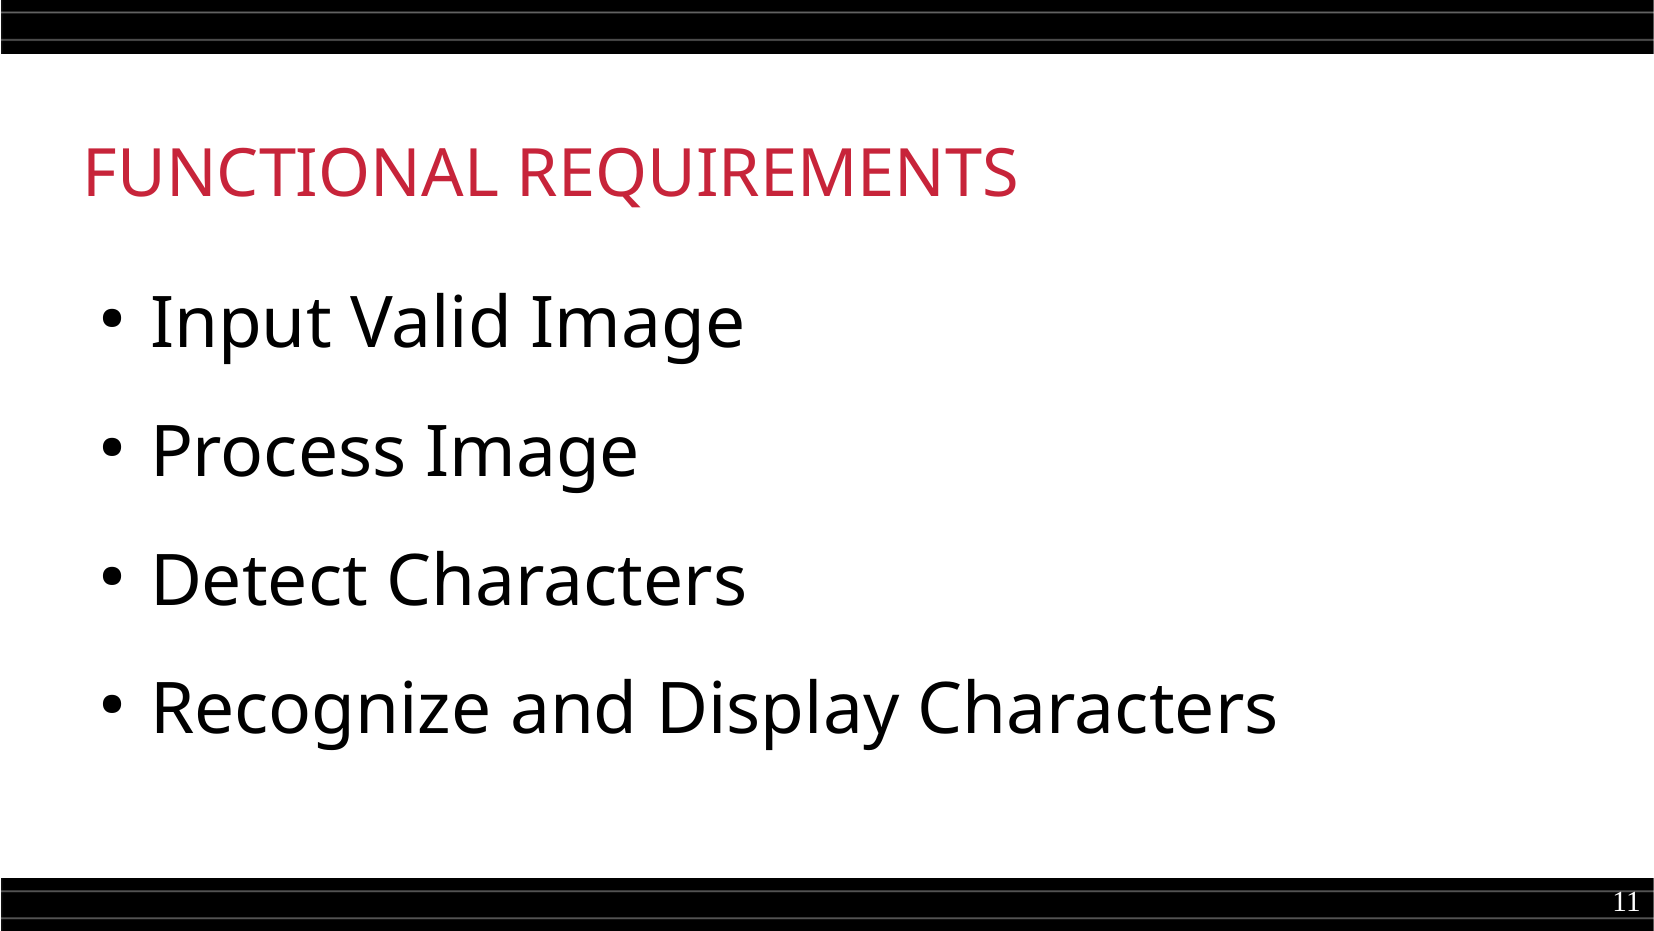

# FUNCTIONAL REQUIREMENTS
Input Valid Image
Process Image
Detect Characters
Recognize and Display Characters